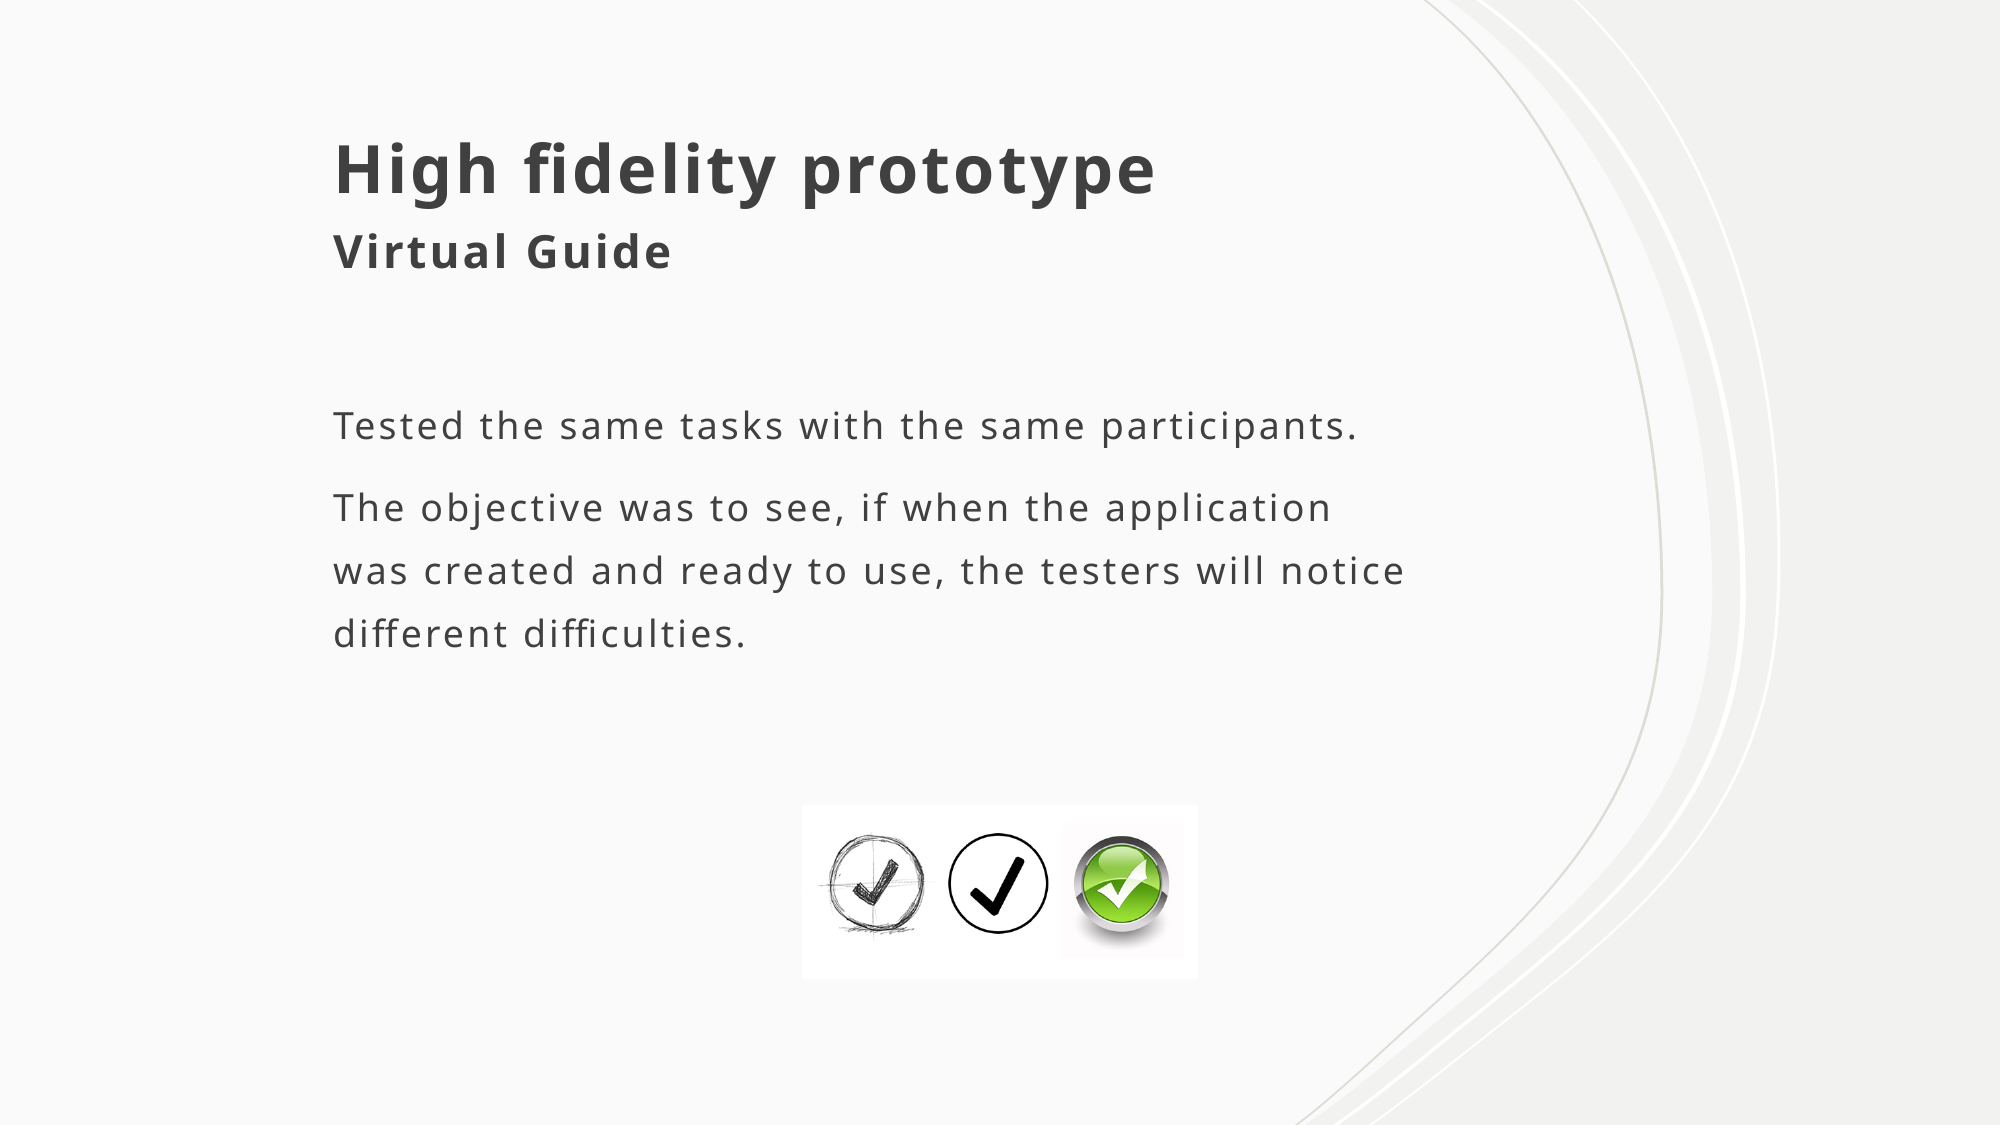

# High fidelity prototype Virtual Guide
Tested the same tasks with the same participants.
The objective was to see, if when the application was created and ready to use, the testers will notice different difficulties.